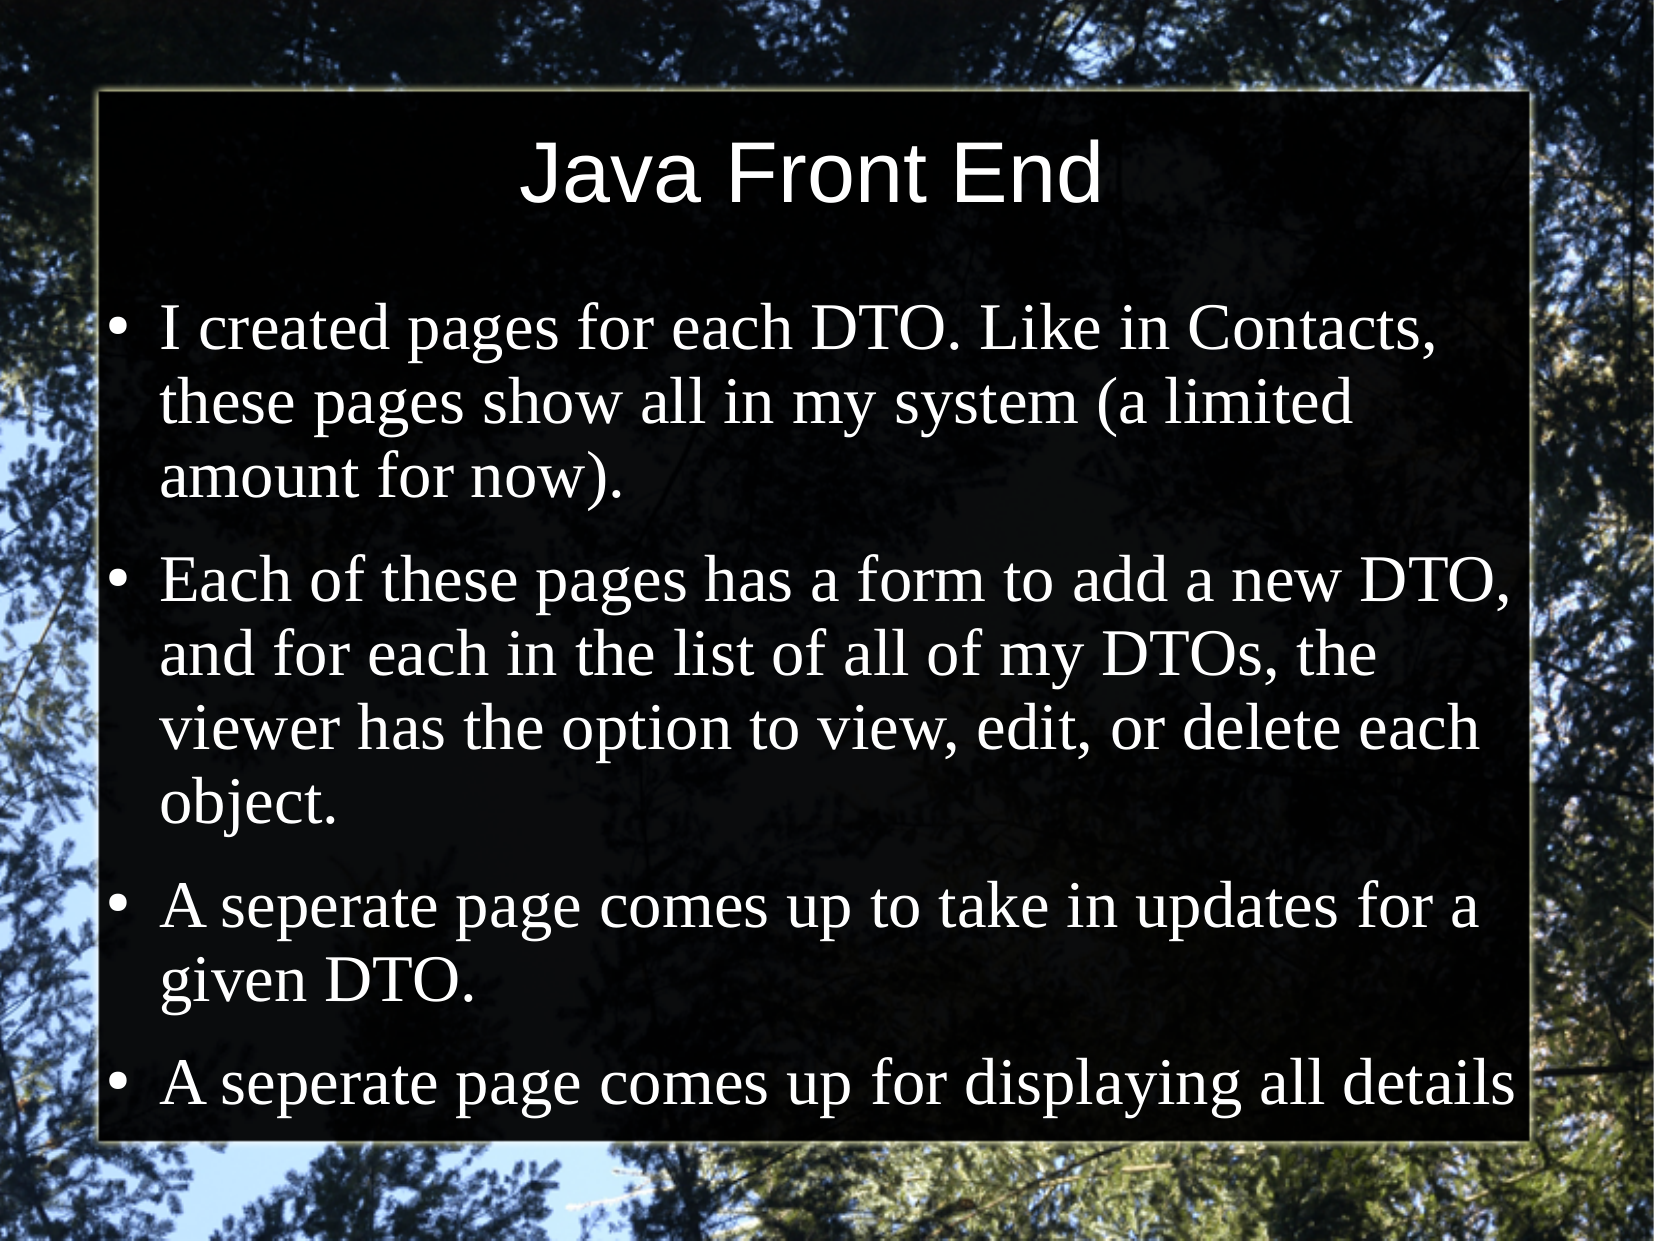

# Java Front End
I created pages for each DTO. Like in Contacts, these pages show all in my system (a limited amount for now).
Each of these pages has a form to add a new DTO, and for each in the list of all of my DTOs, the viewer has the option to view, edit, or delete each object.
A seperate page comes up to take in updates for a given DTO.
A seperate page comes up for displaying all details